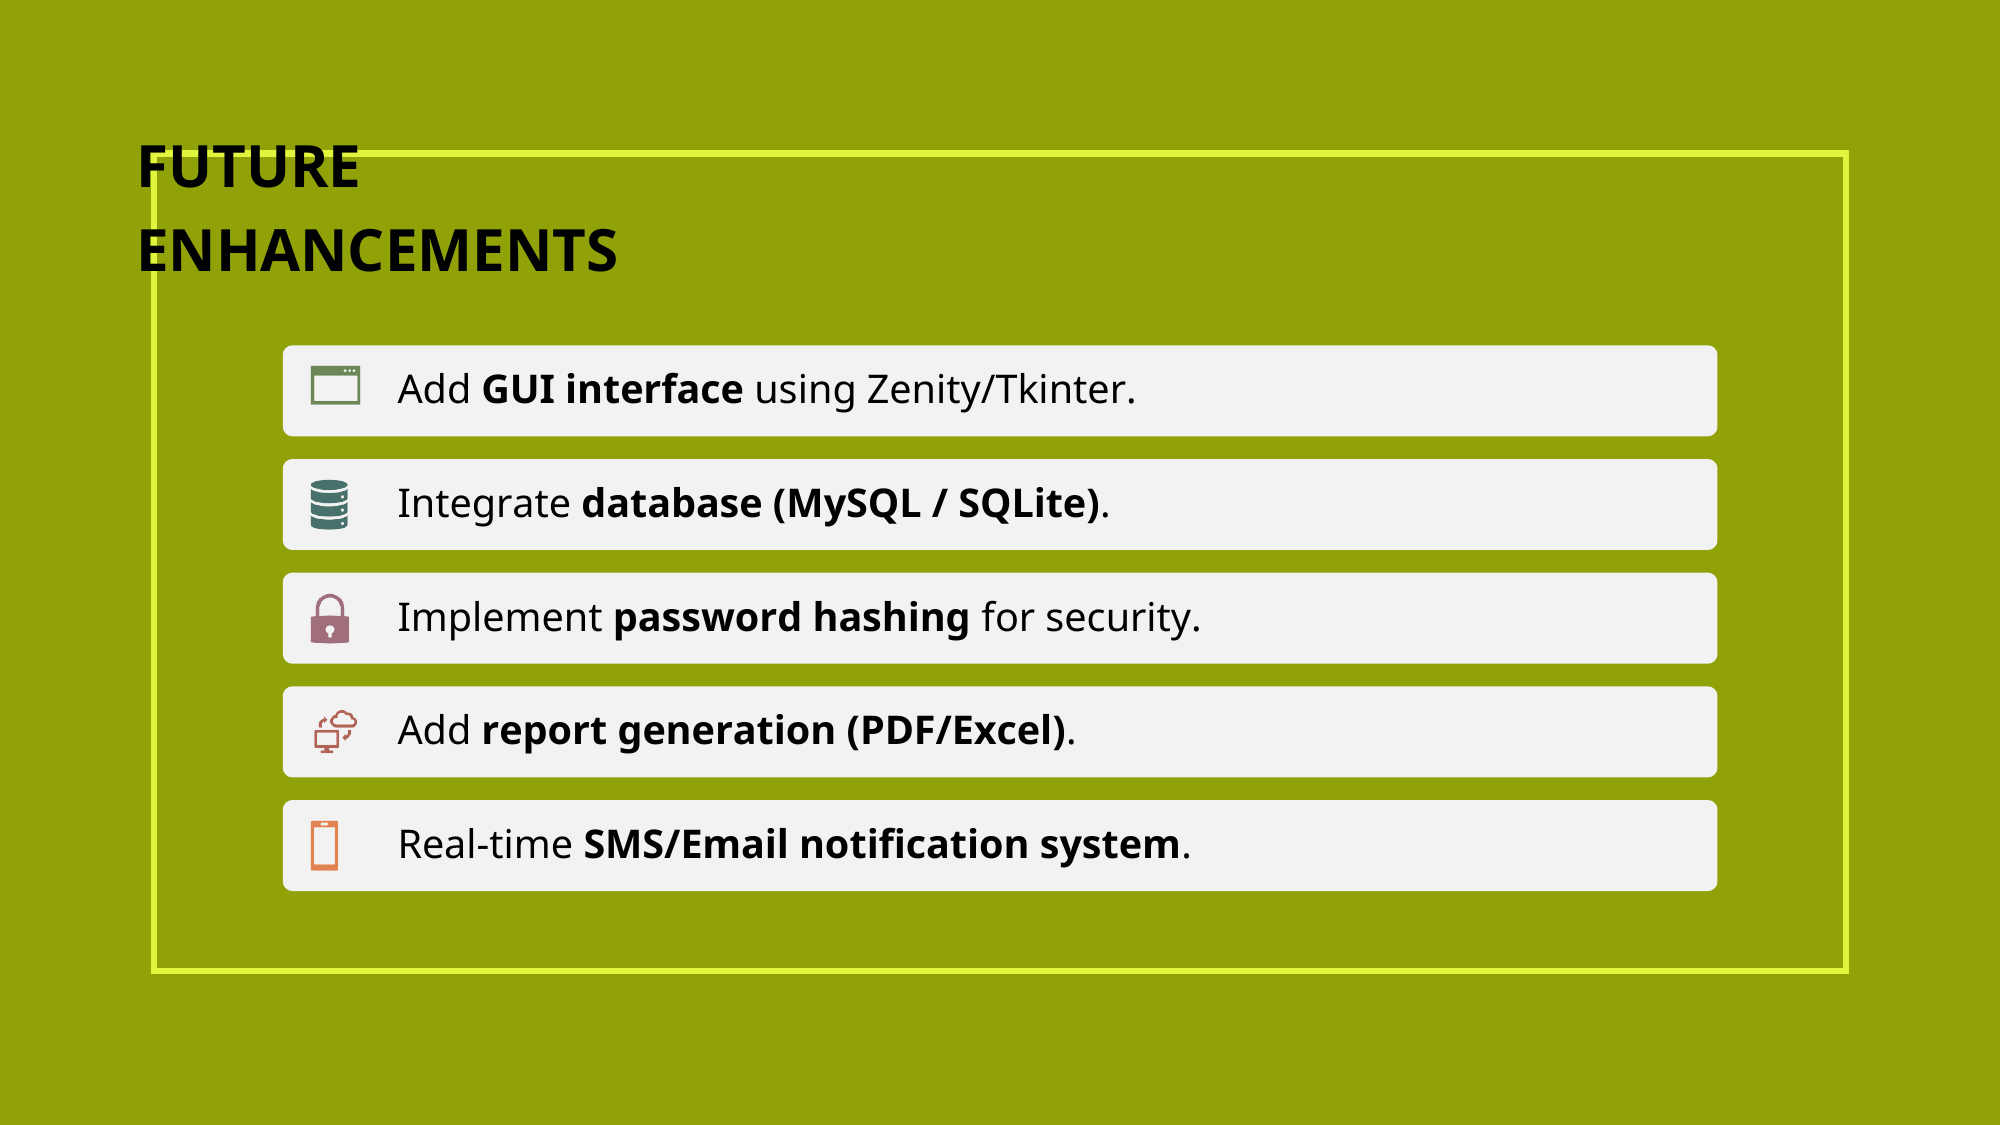

FUTURE ENHANCEMENTS
Add GUI interface using Zenity/Tkinter.
Integrate database (MySQL / SQLite).
Implement password hashing for security.
Add report generation (PDF/Excel).
Real-time SMS/Email notification system.